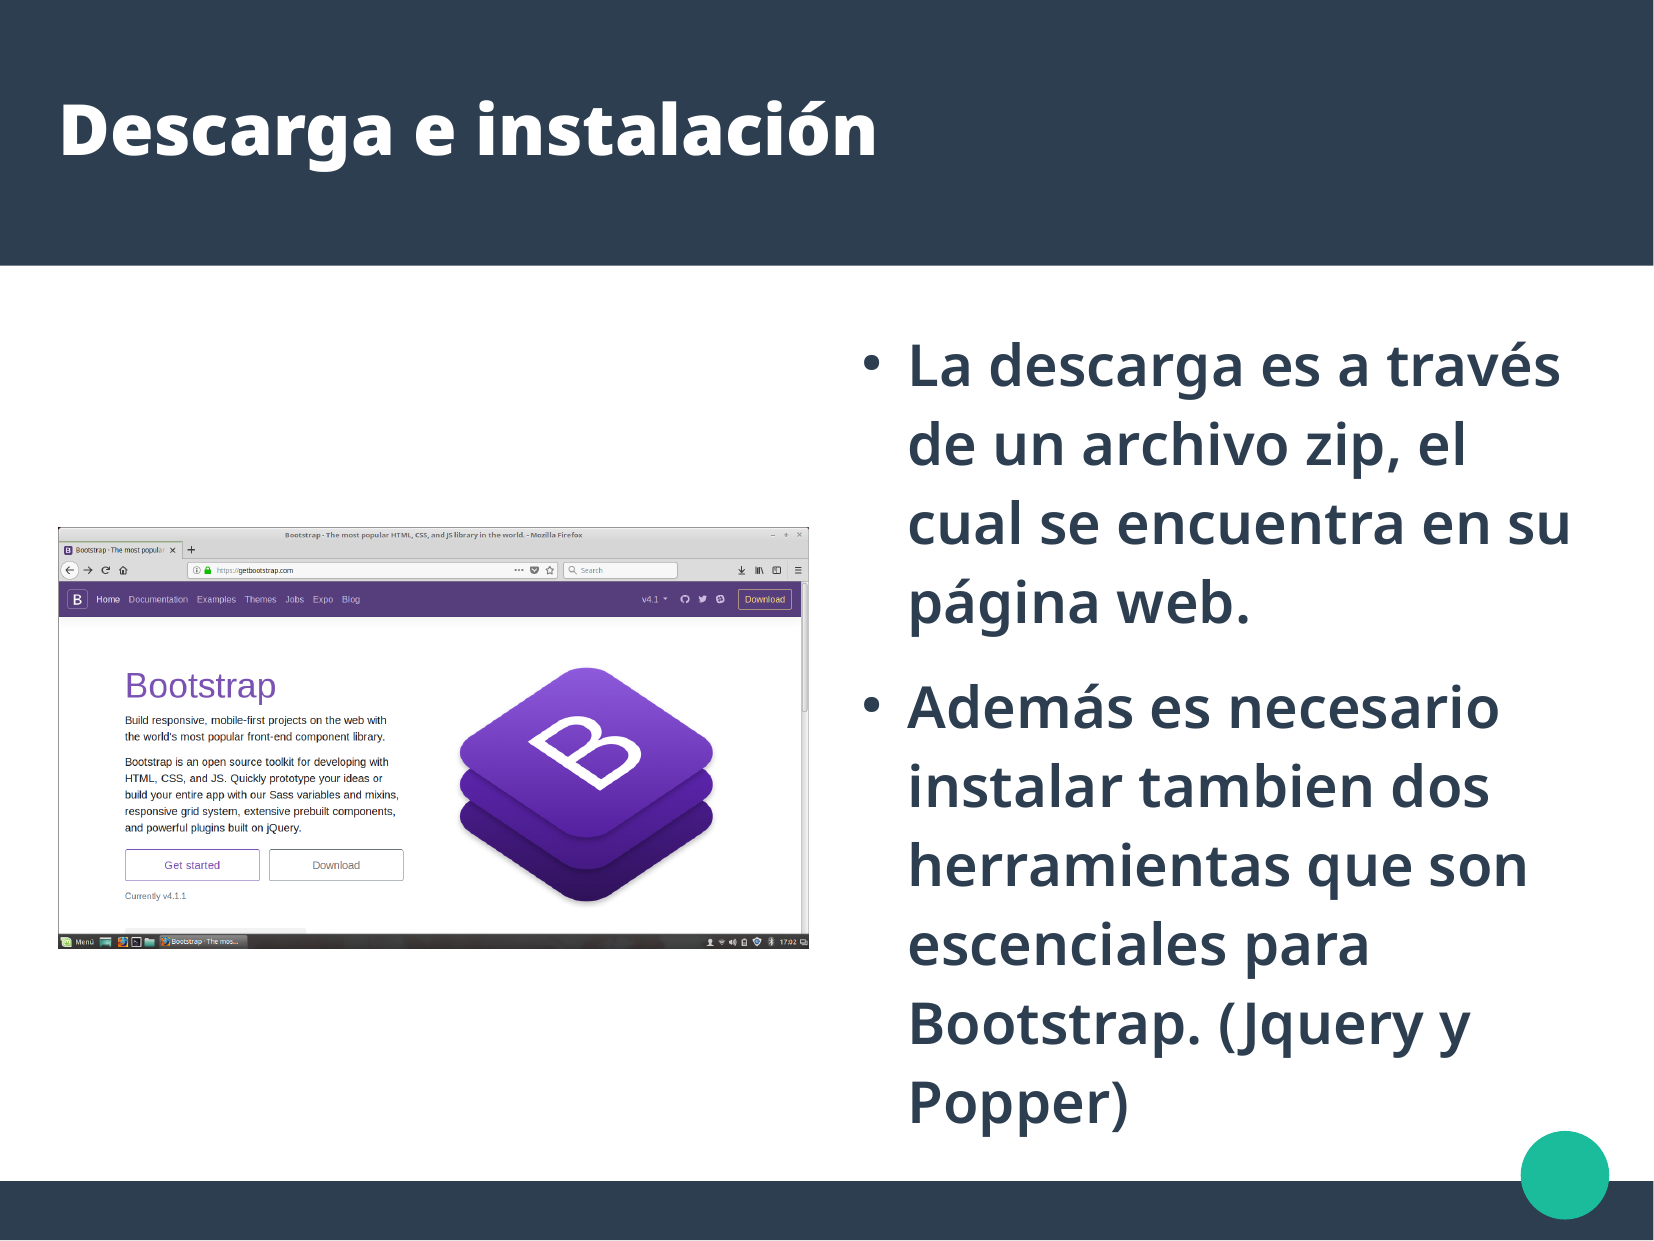

# Descarga e instalación
La descarga es a través de un archivo zip, el cual se encuentra en su página web.
Además es necesario instalar tambien dos herramientas que son escenciales para Bootstrap. (Jquery y Popper)